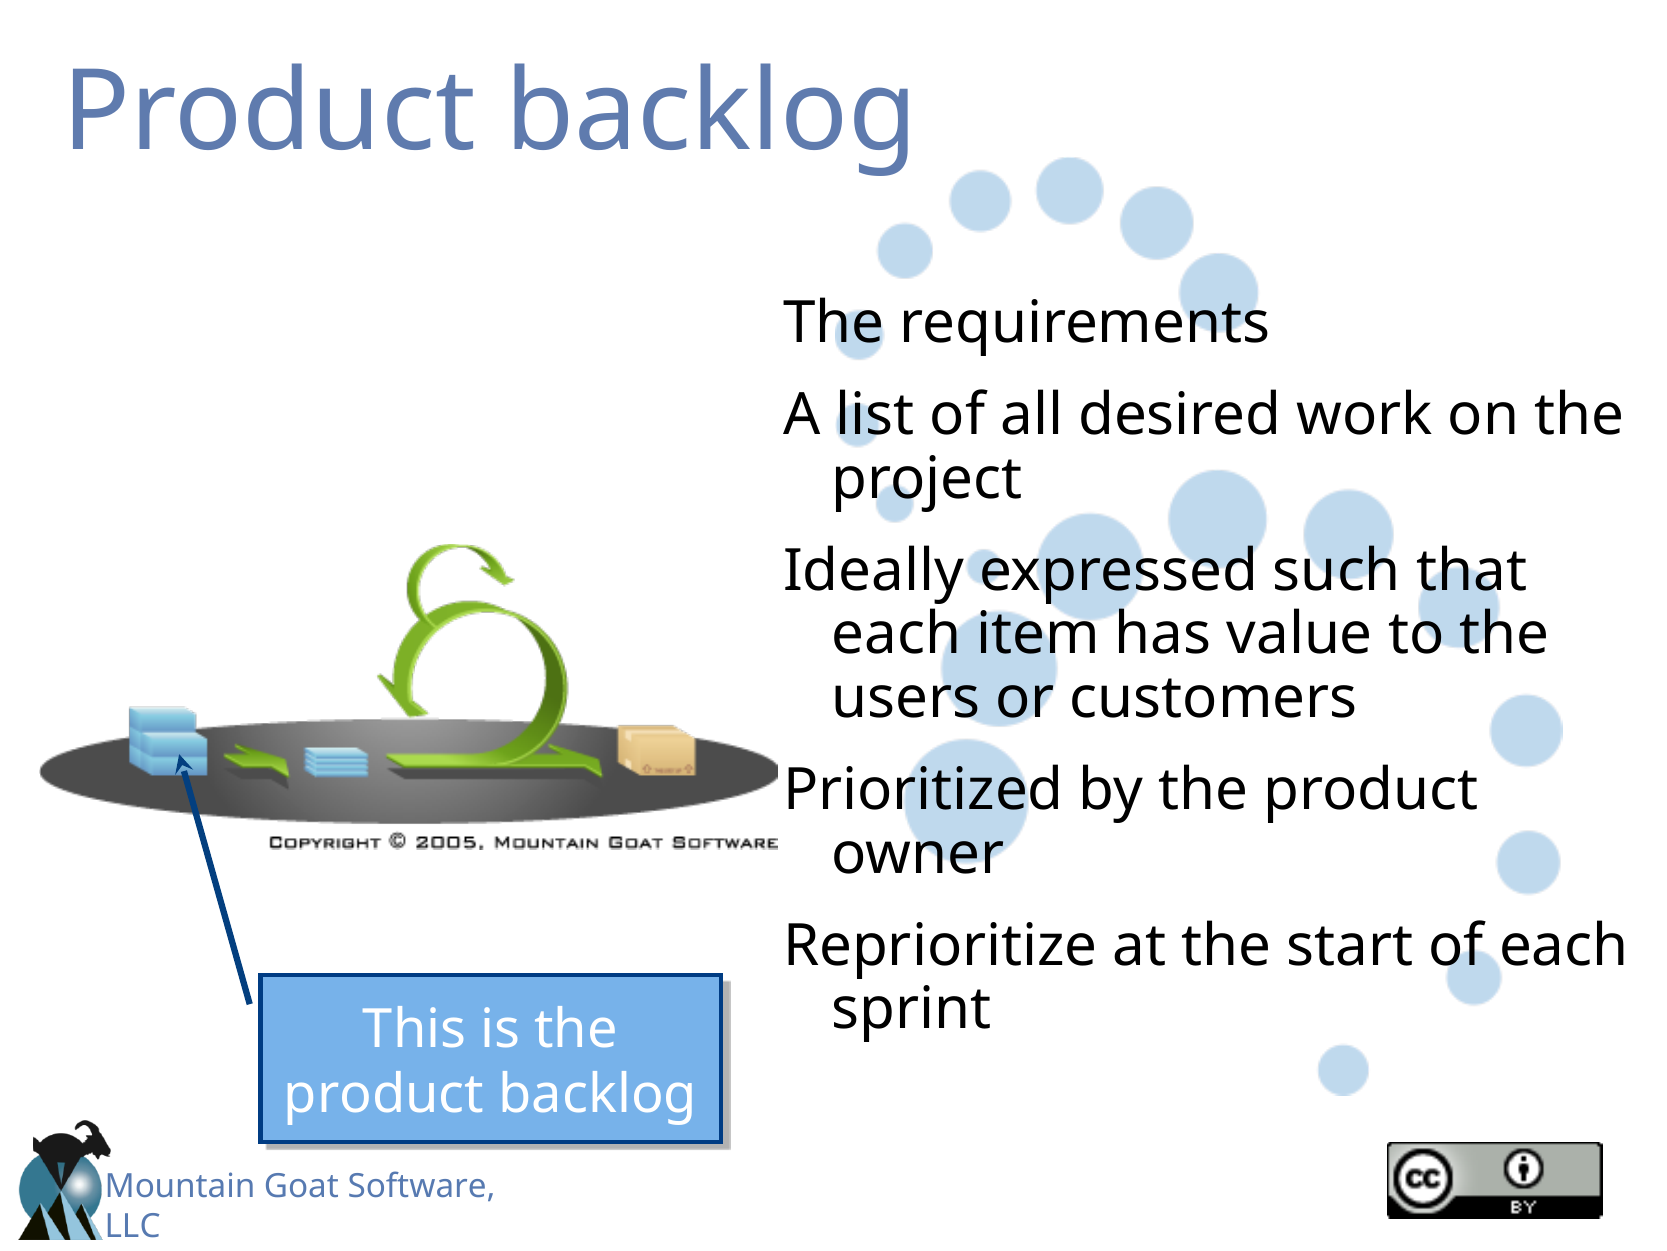

# Product backlog
The requirements
A list of all desired work on the project
Ideally expressed such that each item has value to the users or customers
Prioritized by the product owner
Reprioritize at the start of each sprint
This is the product backlog